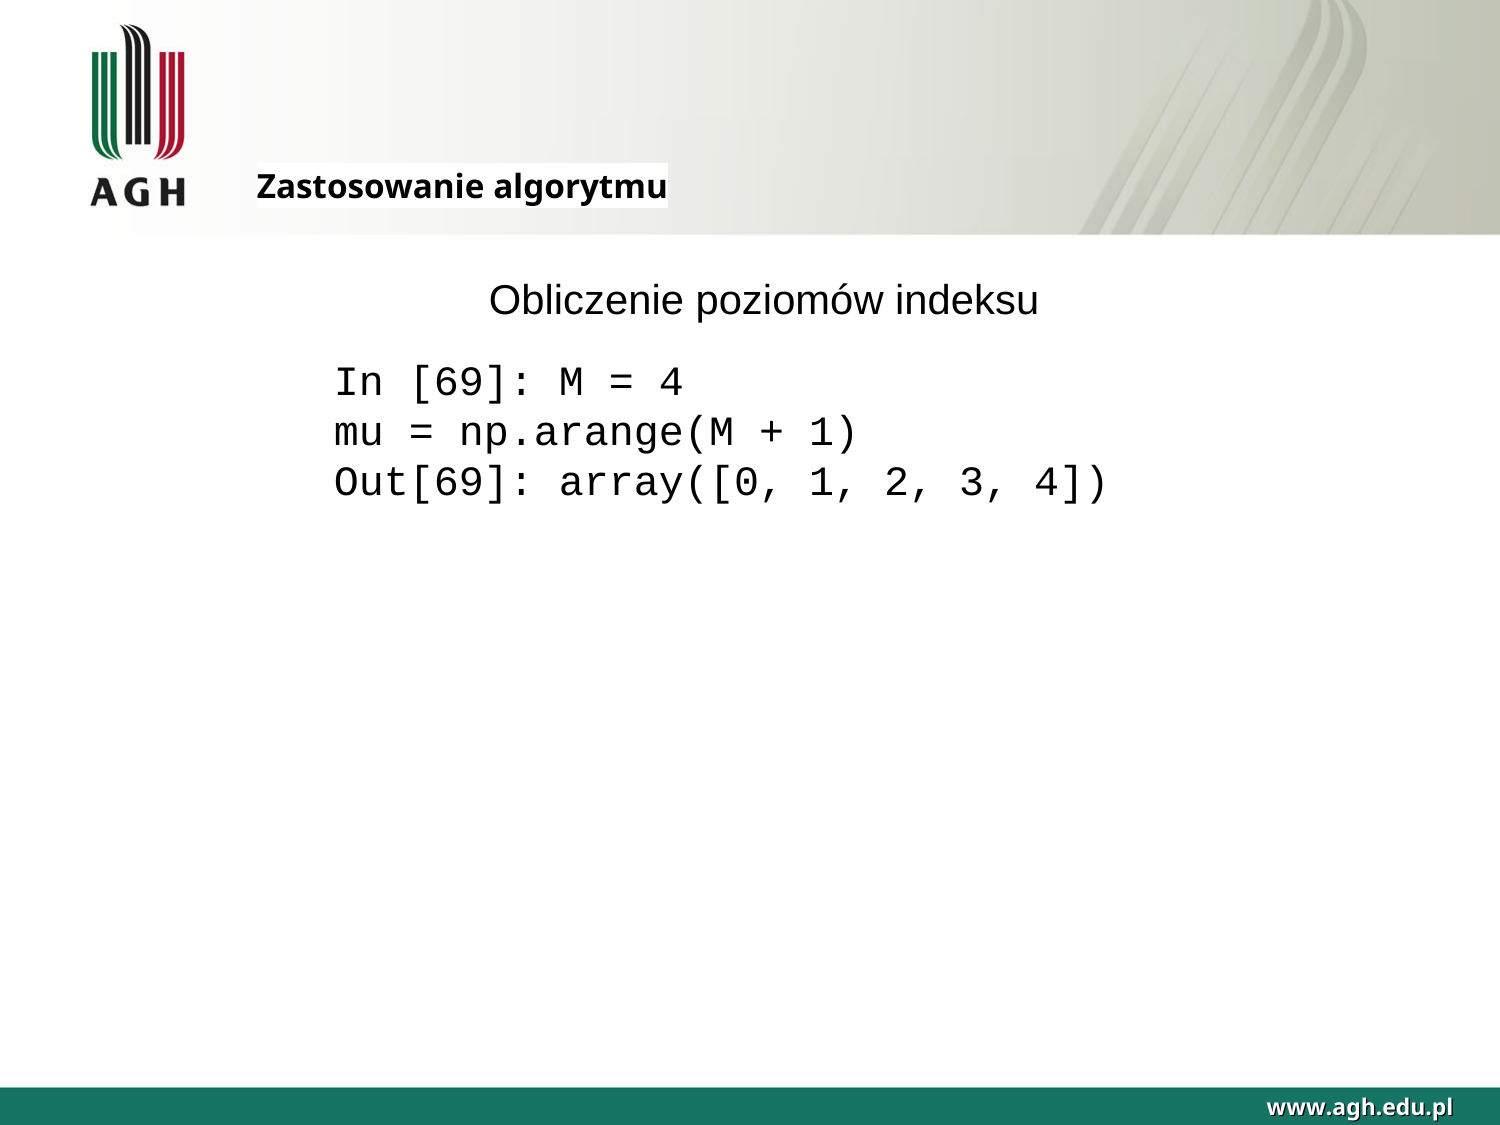

# Zastosowanie algorytmu
Obliczenie poziomów indeksu
In [69]: M = 4
mu = np.arange(M + 1)
Out[69]: array([0, 1, 2, 3, 4])
www.agh.edu.pl